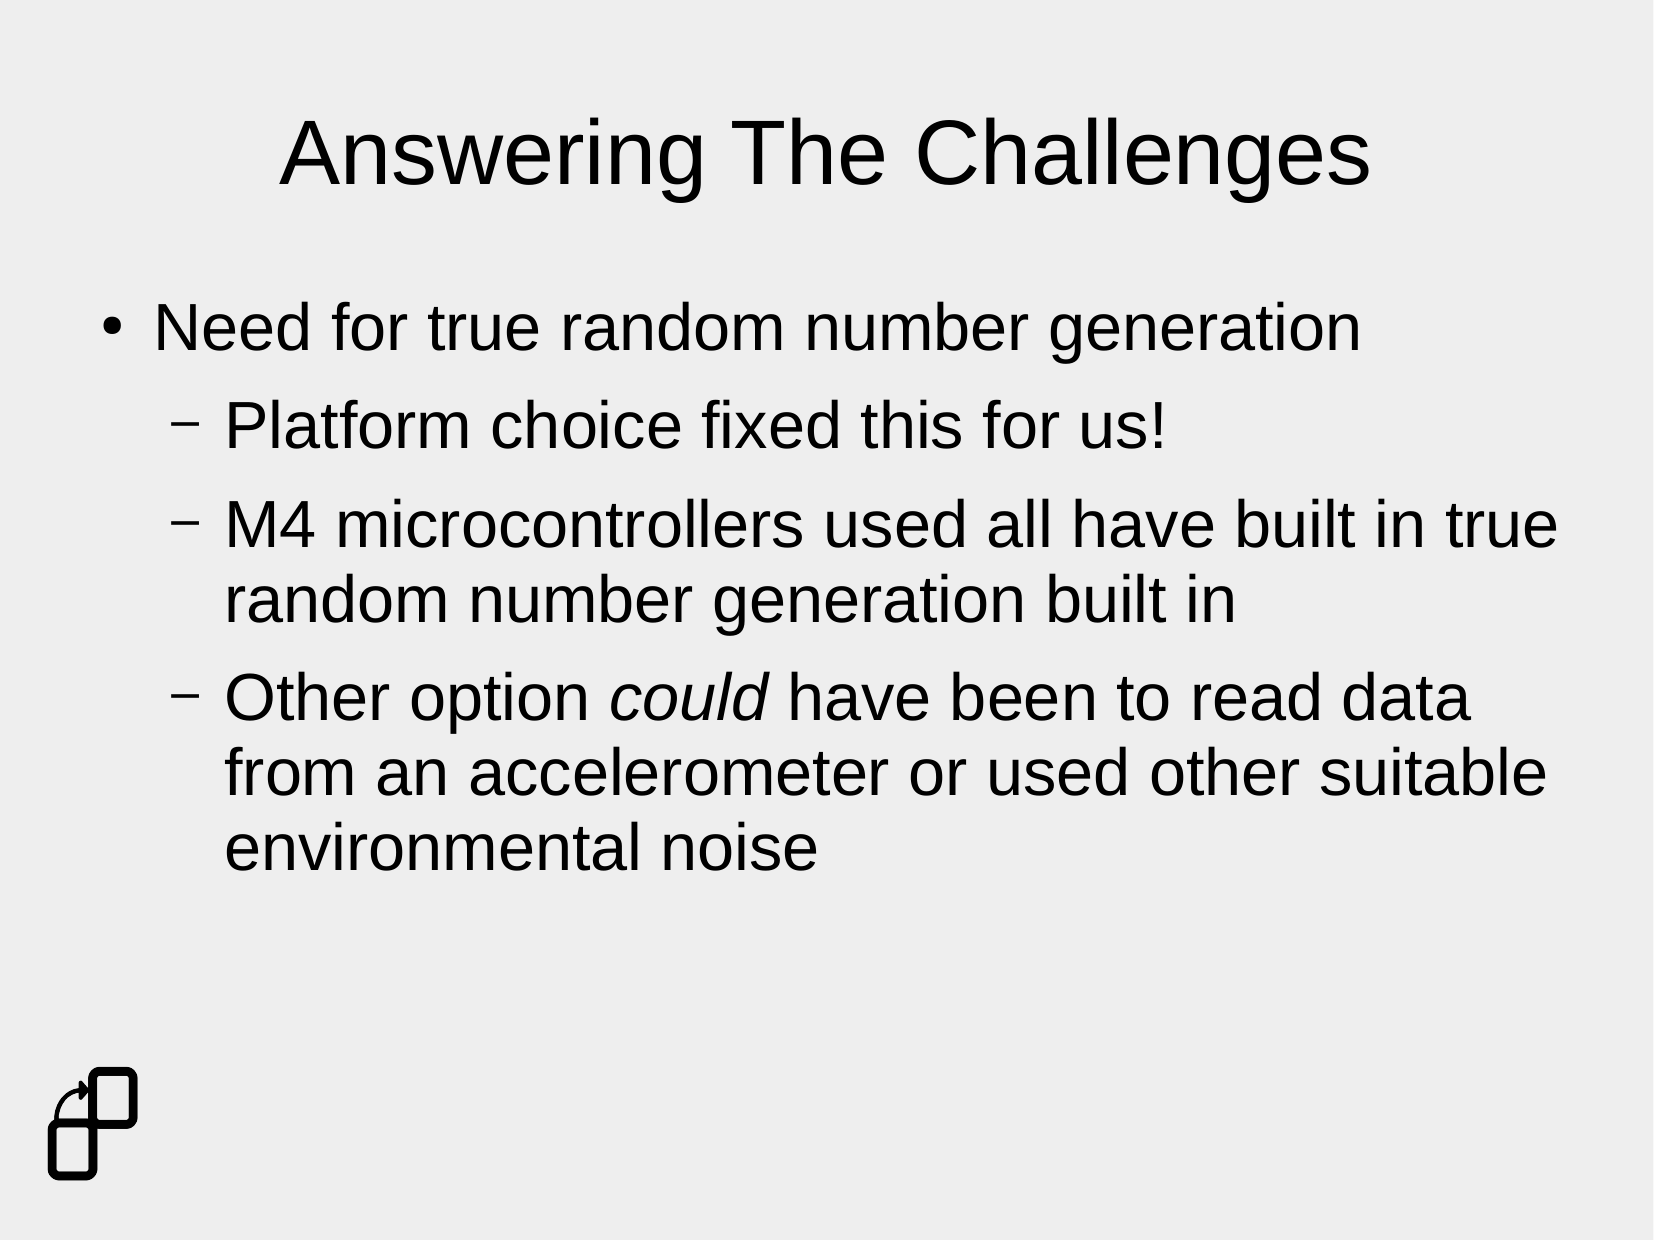

# Answering The Challenges
Need for true random number generation
Platform choice fixed this for us!
M4 microcontrollers used all have built in true random number generation built in
Other option could have been to read data from an accelerometer or used other suitable environmental noise